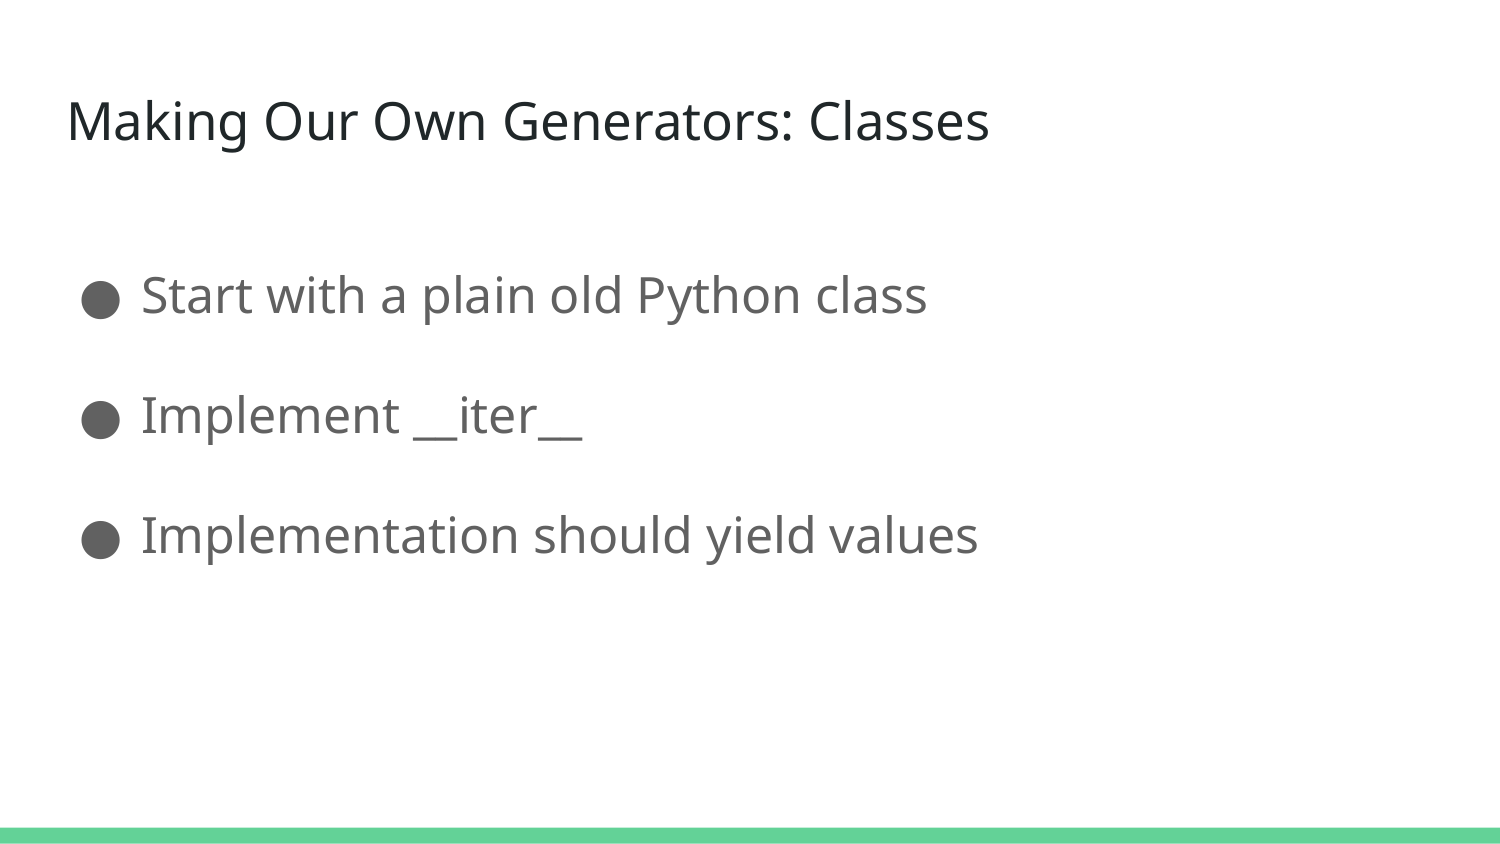

# Making Our Own Generators: Classes
Start with a plain old Python class
Implement __iter__
Implementation should yield values